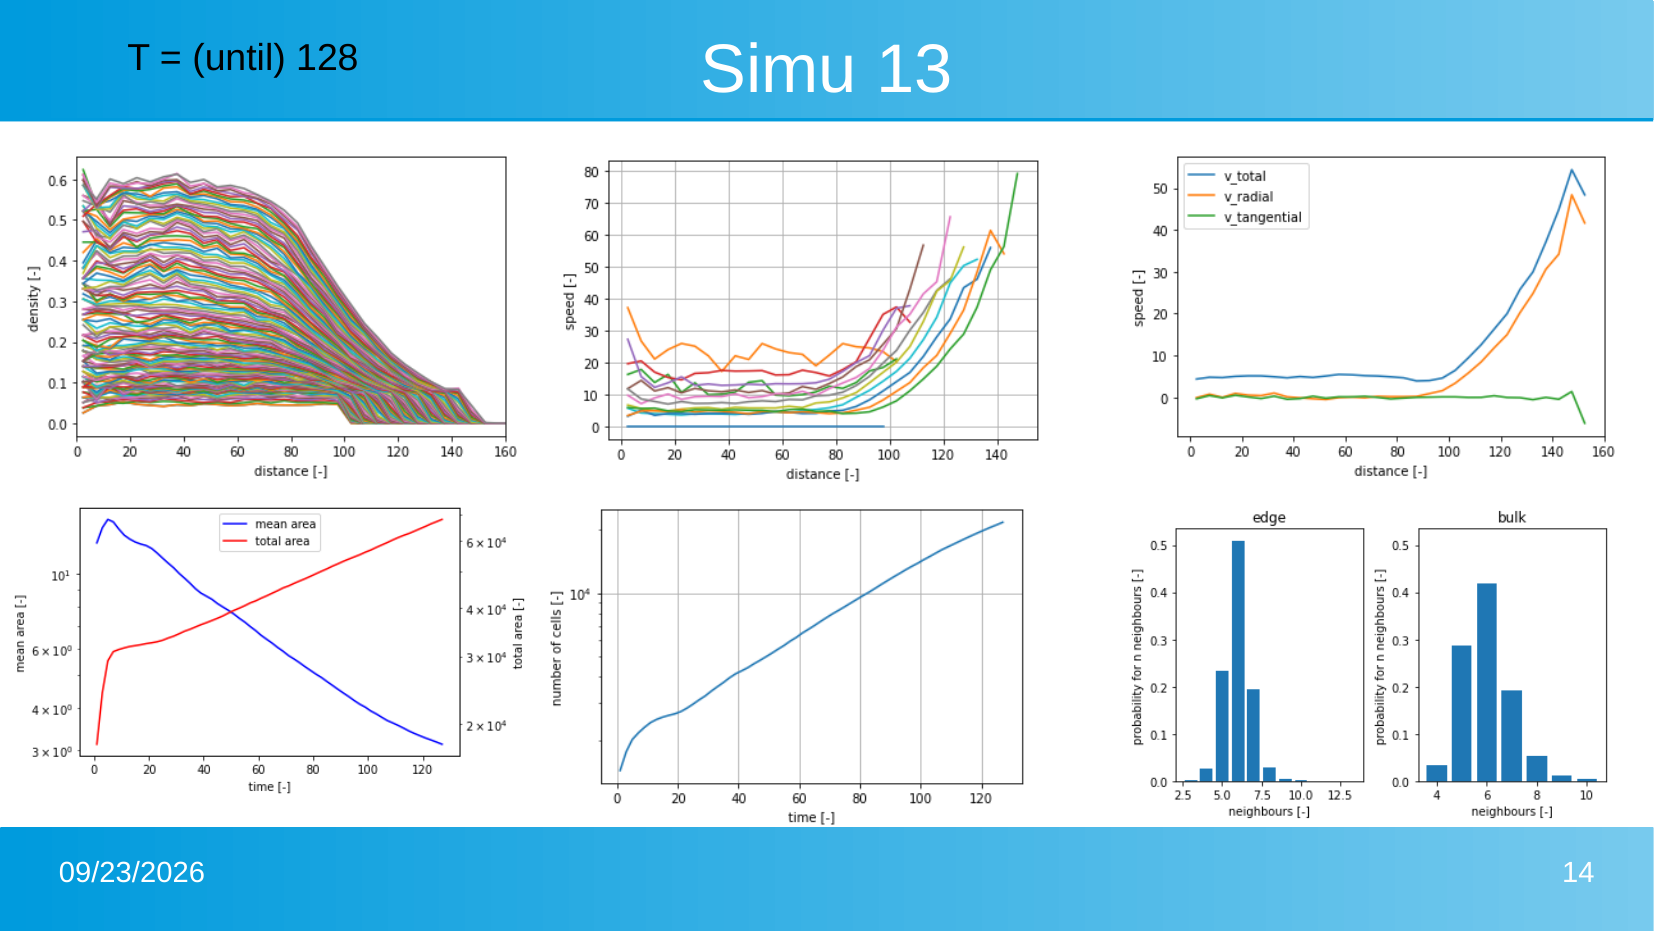

# Simu 13
T = (until) 128
14